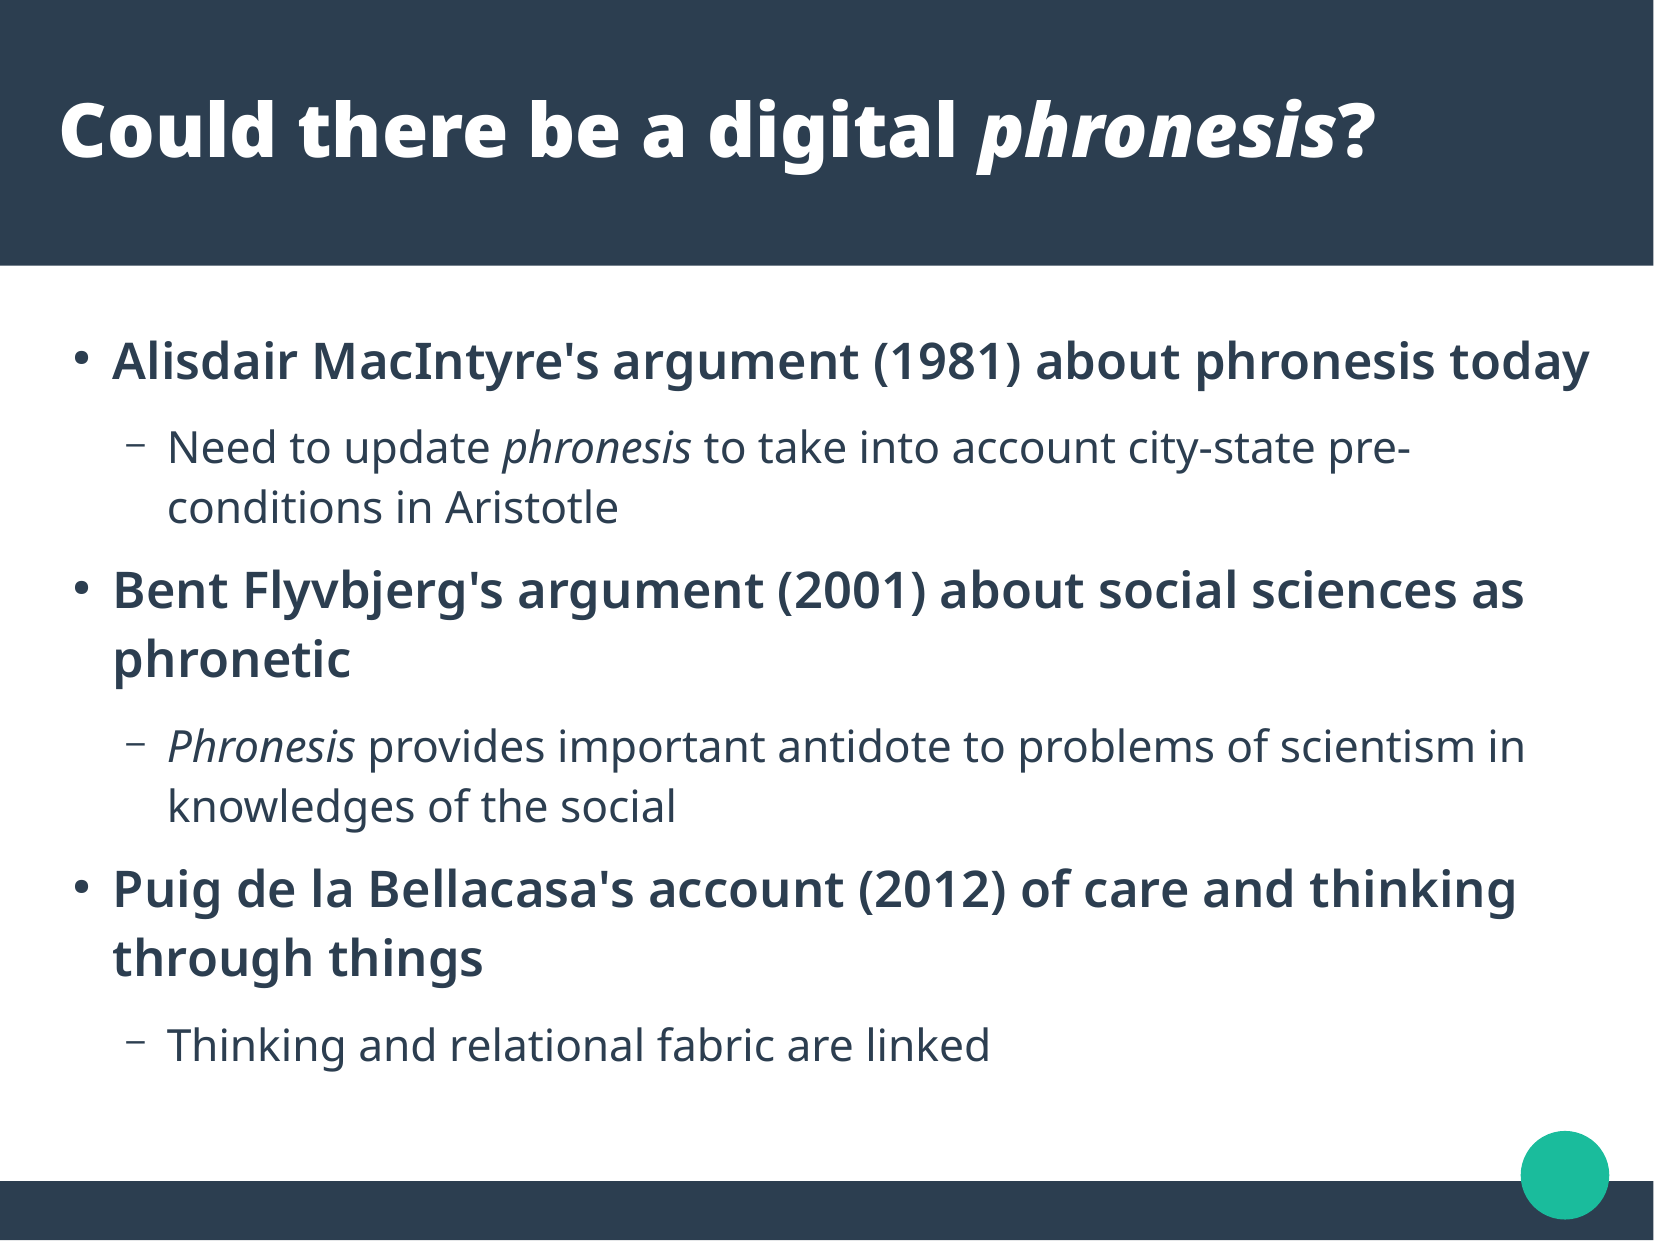

# Could there be a digital phronesis?
Alisdair MacIntyre's argument (1981) about phronesis today
Need to update phronesis to take into account city-state pre-conditions in Aristotle
Bent Flyvbjerg's argument (2001) about social sciences as phronetic
Phronesis provides important antidote to problems of scientism in knowledges of the social
Puig de la Bellacasa's account (2012) of care and thinking through things
Thinking and relational fabric are linked